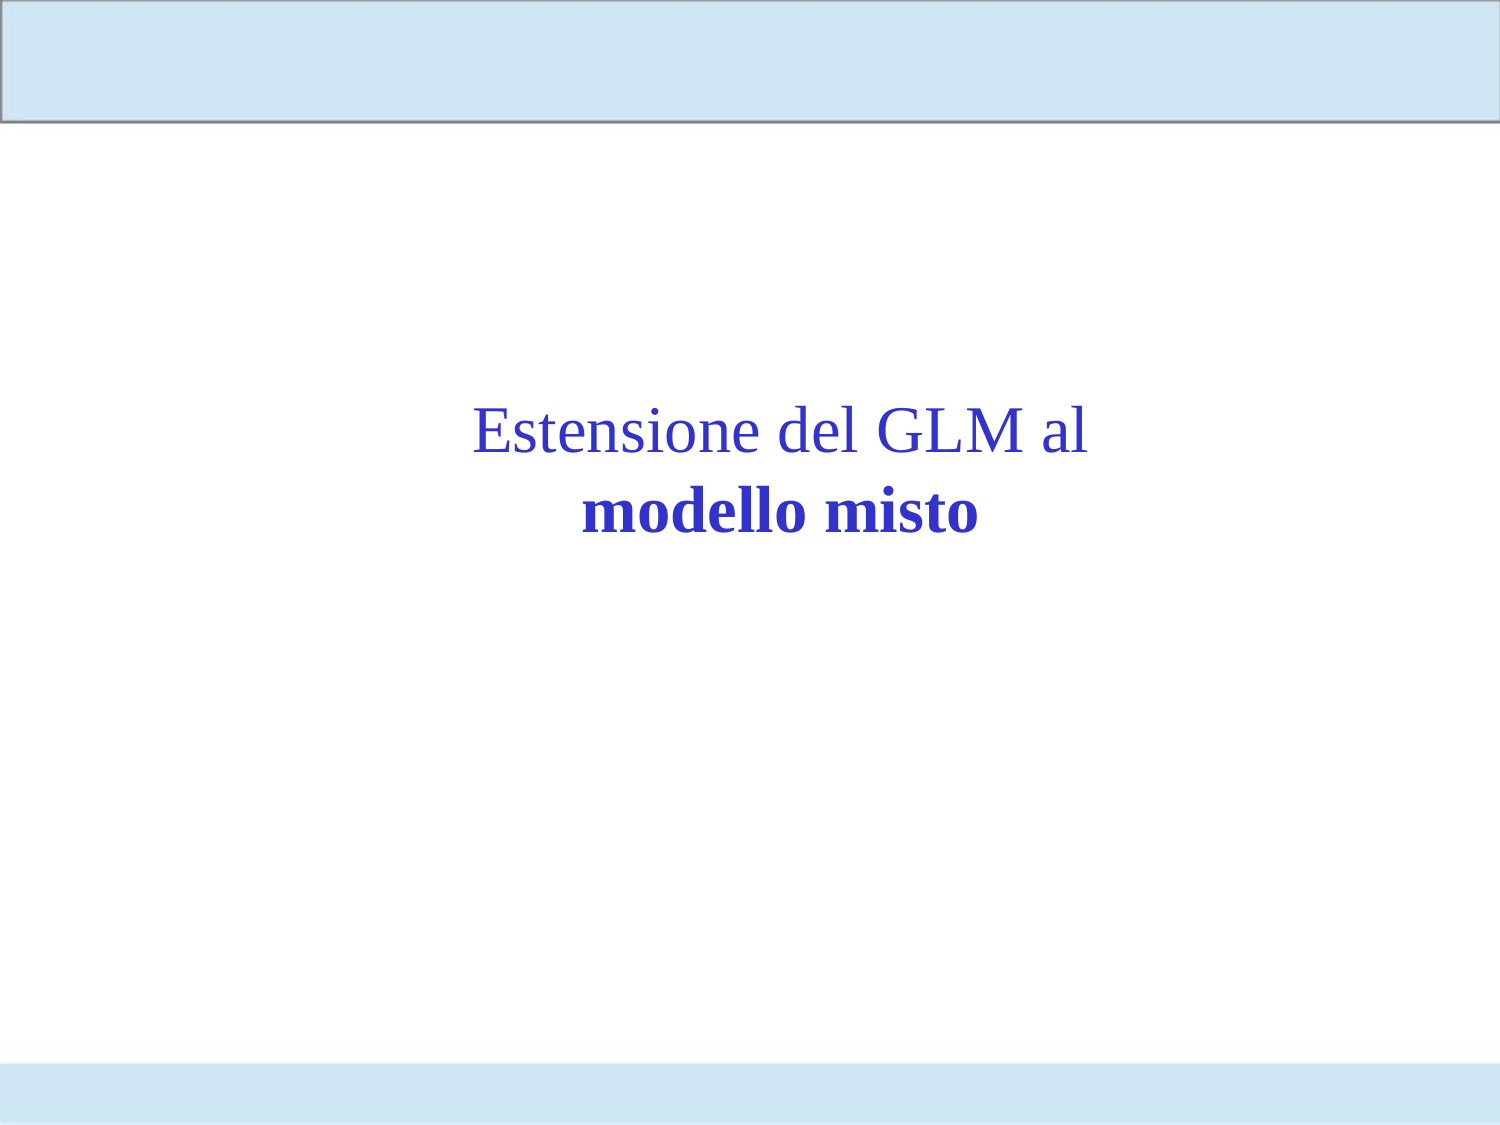

# Estensione del GLM al modello misto
9